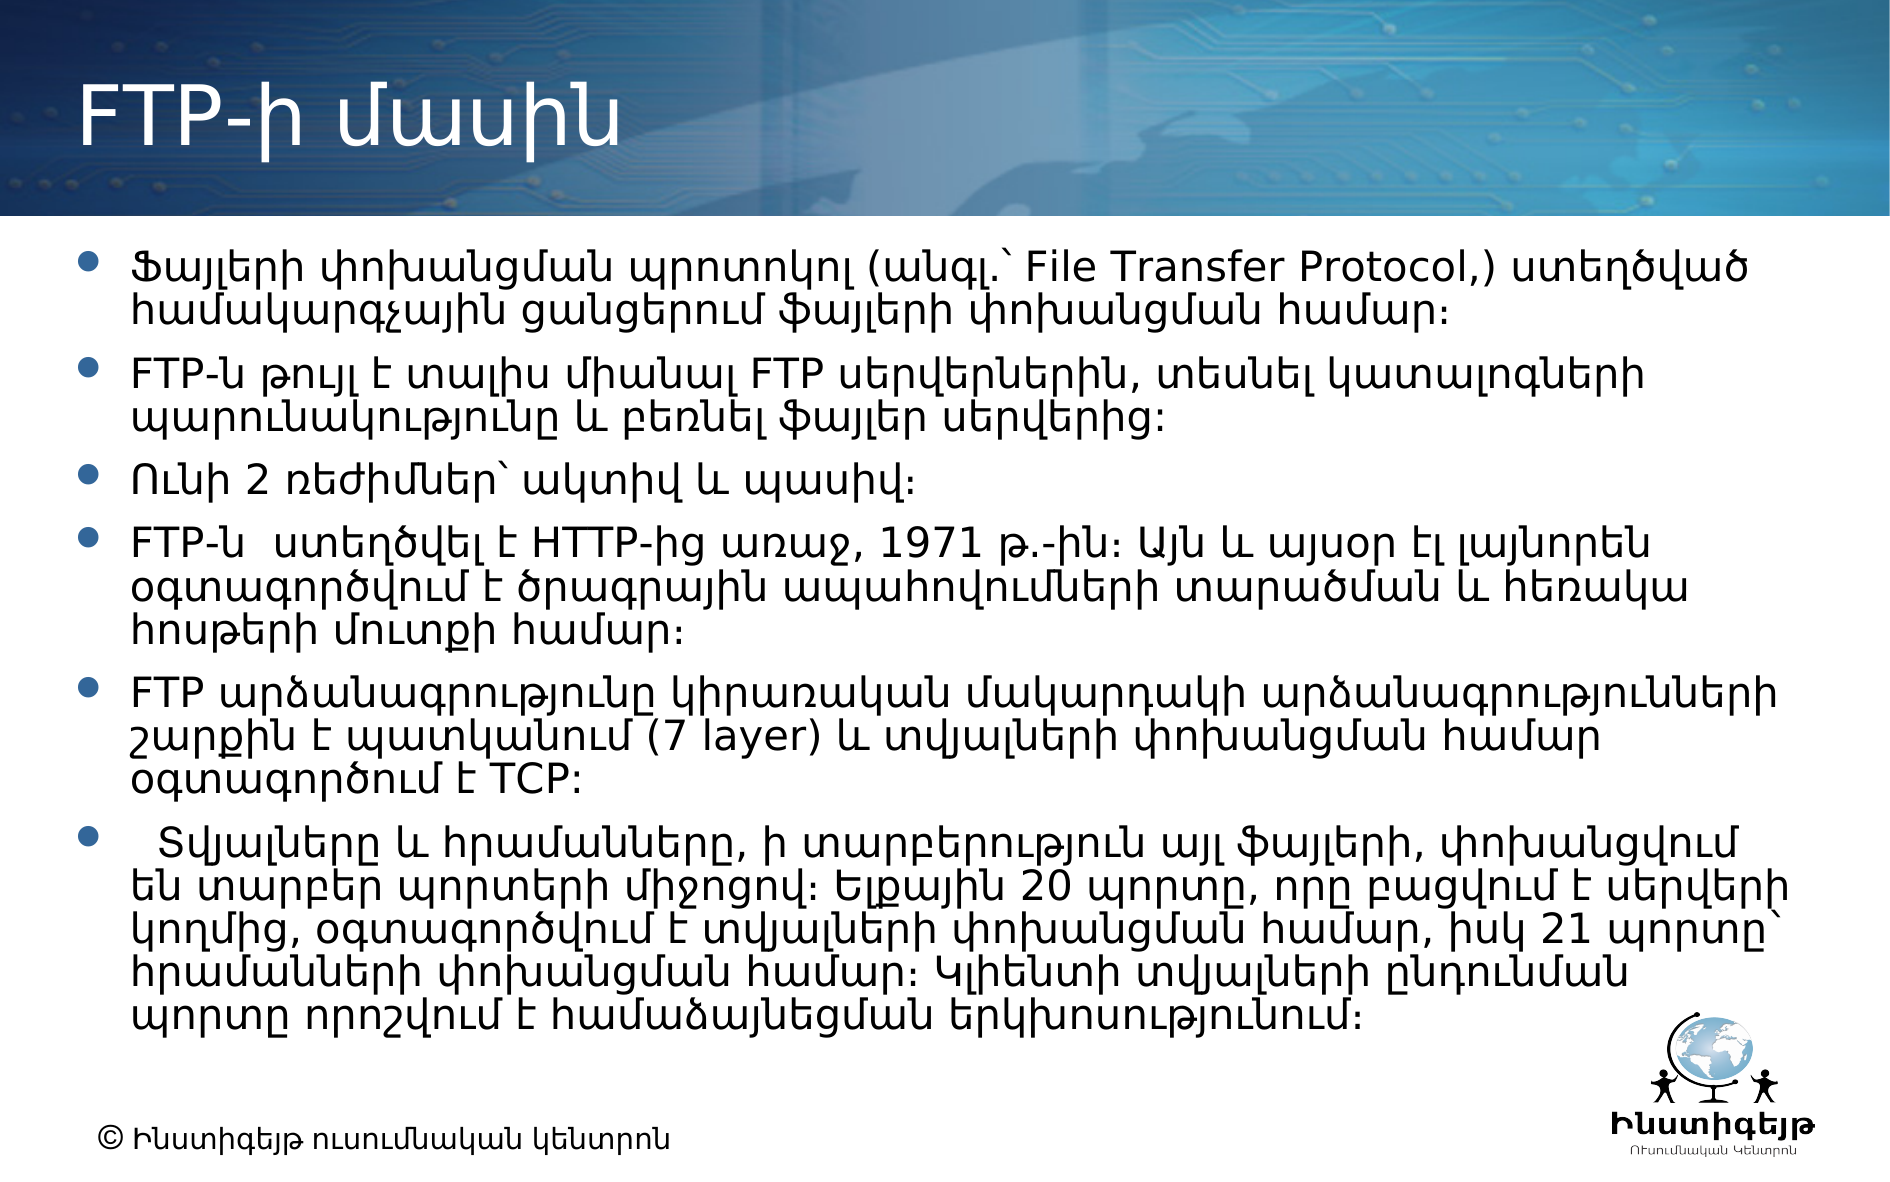

FTP-ի մասին
# Ֆայլերի փոխանցման պրոտոկոլ (անգլ.՝ File Transfer Protocol,) ստեղծված համակարգչային ցանցերում ֆայլերի փոխանցման համար։
FTP-ն թույլ է տալիս միանալ FTP սերվերներին, տեսնել կատալոգների պարունակությունը և բեռնել ֆայլեր սերվերից:
Ունի 2 ռեժիմներ՝ ակտիվ և պասիվ։
FTP-ն ստեղծվել է HTTP-ից առաջ, 1971 թ.-ին։ Այն և այսօր էլ լայնորեն օգտագործվում է ծրագրային ապահովումների տարածման և հեռակա հոսթերի մուտքի համար։
FTP արձանագրությունը կիրառական մակարդակի արձանագրությունների շարքին է պատկանում (7 layer) և տվյալների փոխանցման համար օգտագործում է TCP:
 Տվյալները և հրամանները, ի տարբերություն այլ ֆայլերի, փոխանցվում են տարբեր պորտերի միջոցով։ Ելքային 20 պորտը, որը բացվում է սերվերի կողմից, օգտագործվում է տվյալների փոխանցման համար, իսկ 21 պորտը` հրամանների փոխանցման համար։ Կլիենտի տվյալների ընդունման պորտը որոշվում է համաձայնեցման երկխոսությունում։